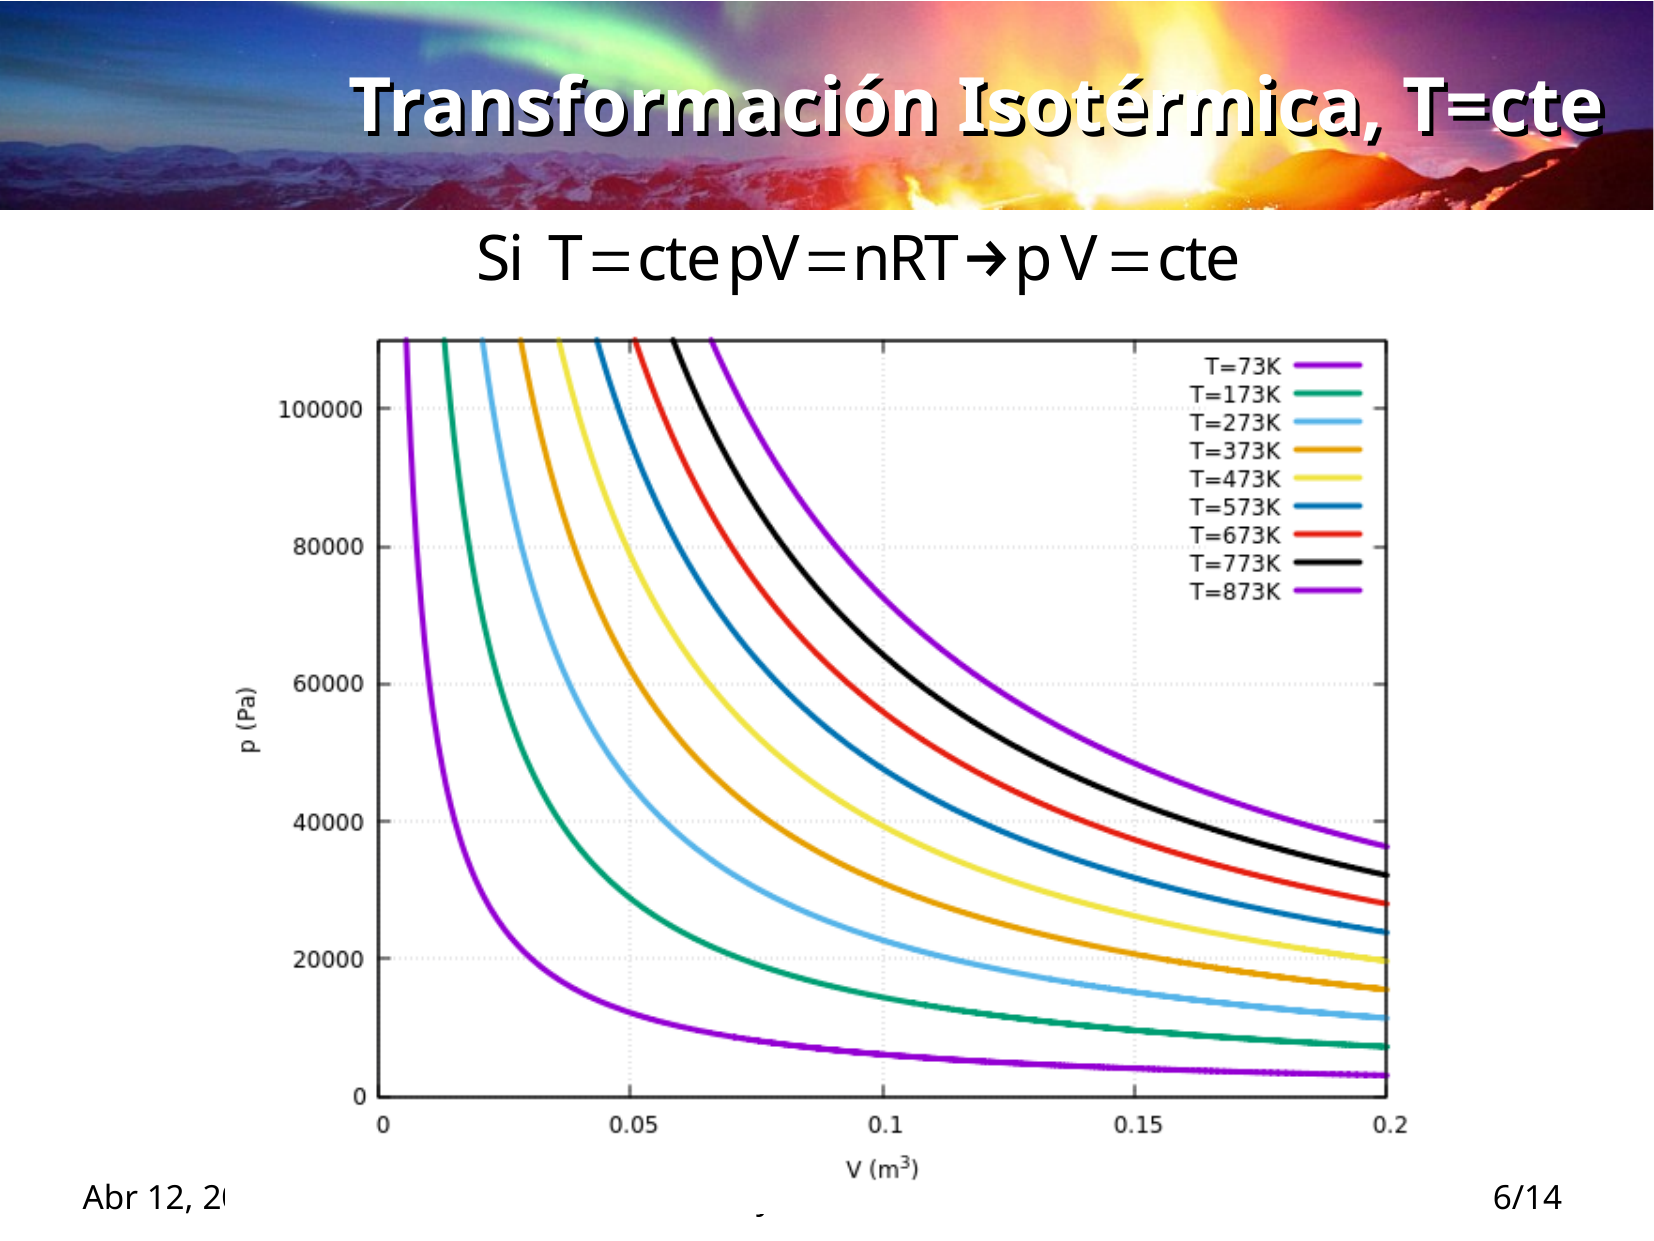

# Transformación Isotérmica, T=cte
Abr 12, 2018
H. Asorey - F3B+F4A 2018
6